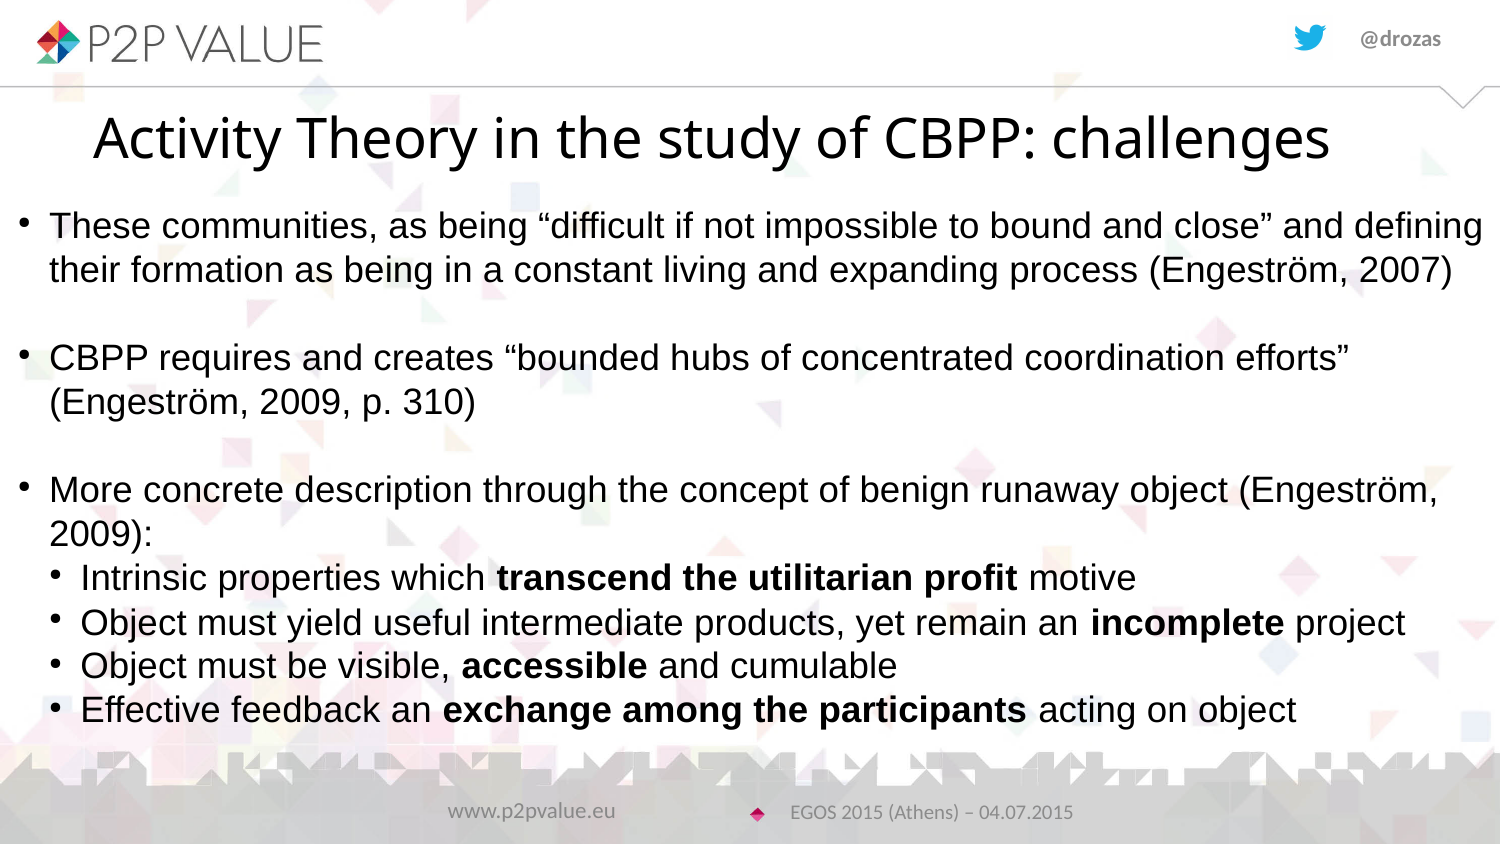

@drozas
# Activity Theory in the study of CBPP: challenges
These communities, as being “difficult if not impossible to bound and close” and defining their formation as being in a constant living and expanding process (Engeström, 2007)
CBPP requires and creates “bounded hubs of concentrated coordination efforts” (Engeström, 2009, p. 310)
More concrete description through the concept of benign runaway object (Engeström, 2009):
Intrinsic properties which transcend the utilitarian profit motive
Object must yield useful intermediate products, yet remain an incomplete project
Object must be visible, accessible and cumulable
Effective feedback an exchange among the participants acting on object
12
EGOS 2015 (Athens) – 04.07.2015
www.p2pvalue.eu